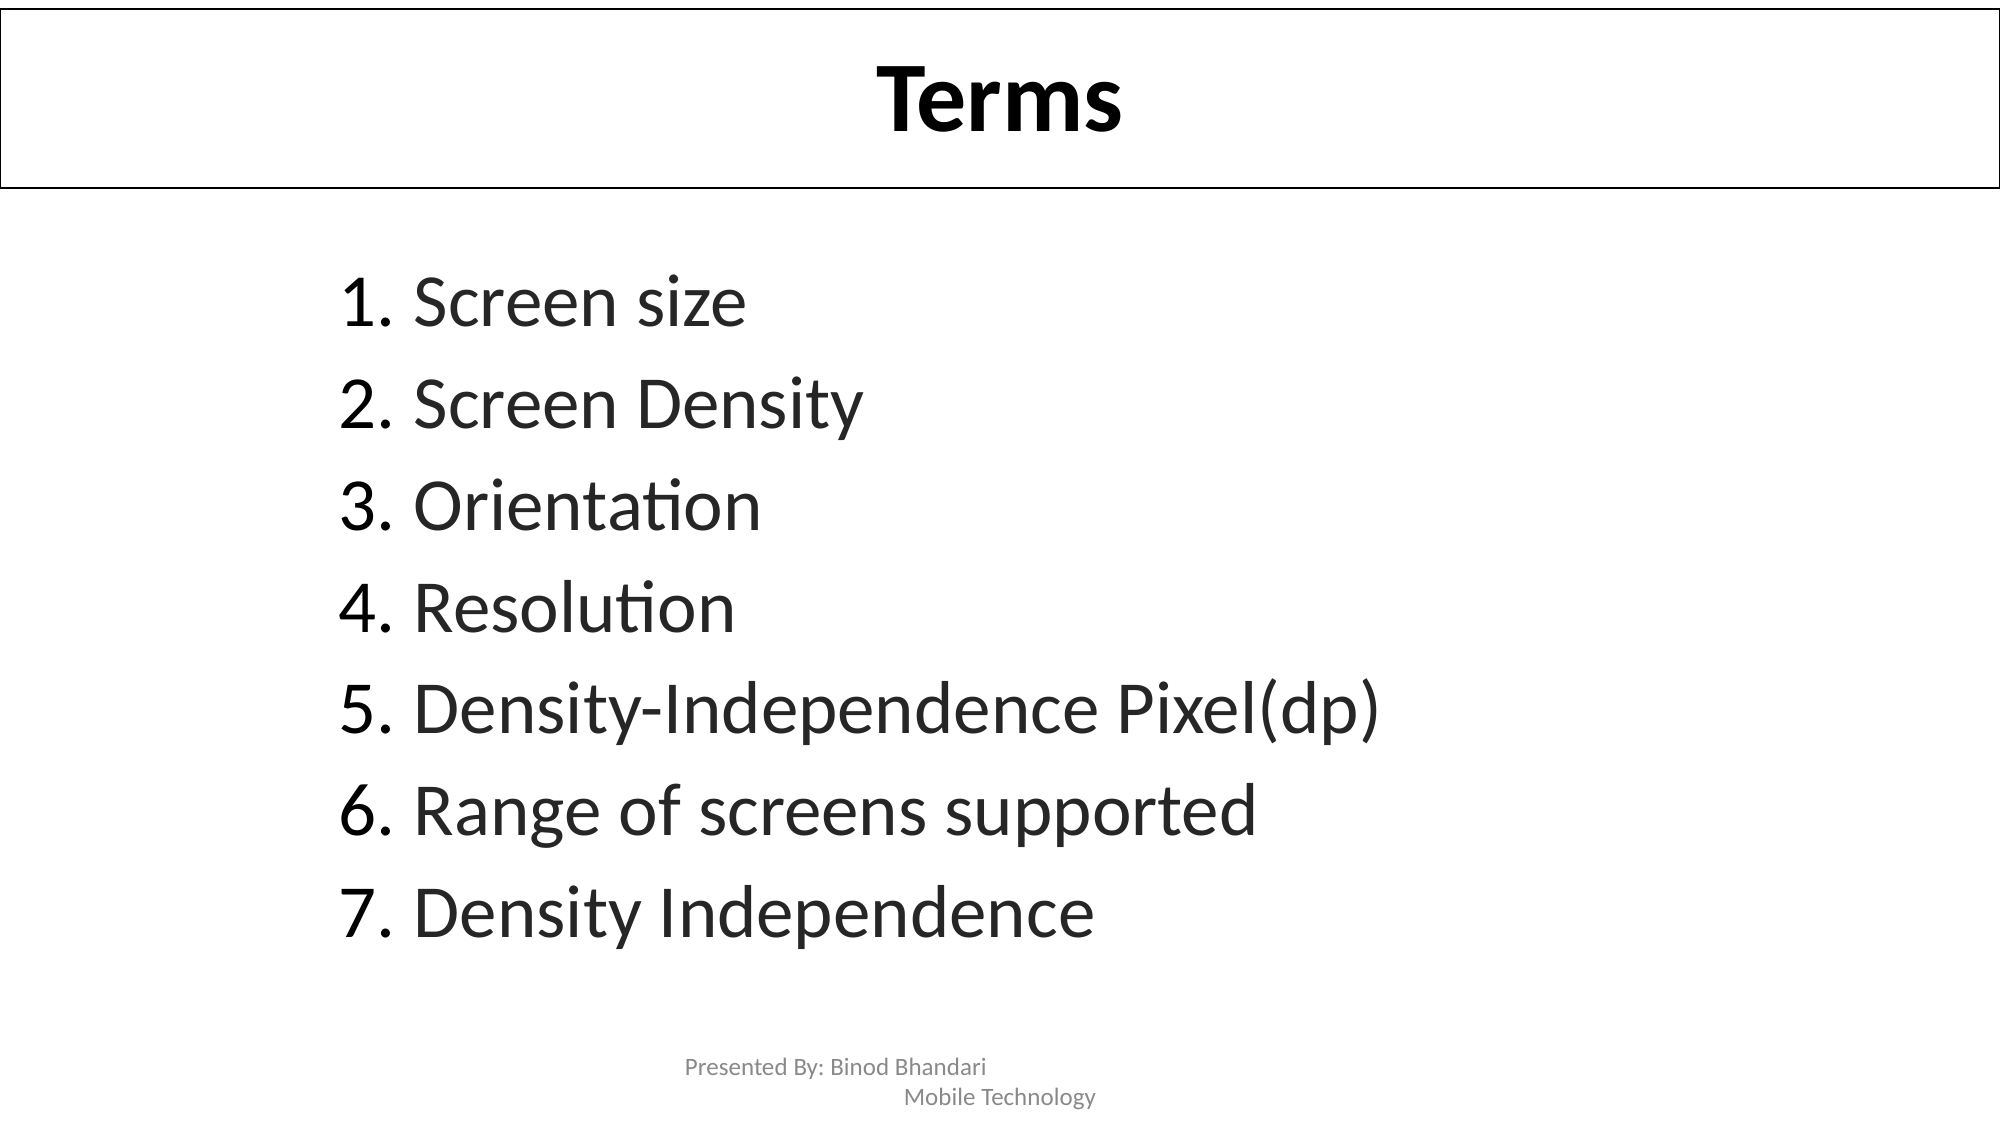

# Terms
Screen size
Screen Density
Orientation
Resolution
Density-Independence Pixel(dp)
Range of screens supported
Density Independence
Presented By: Binod Bhandari Mobile Technology